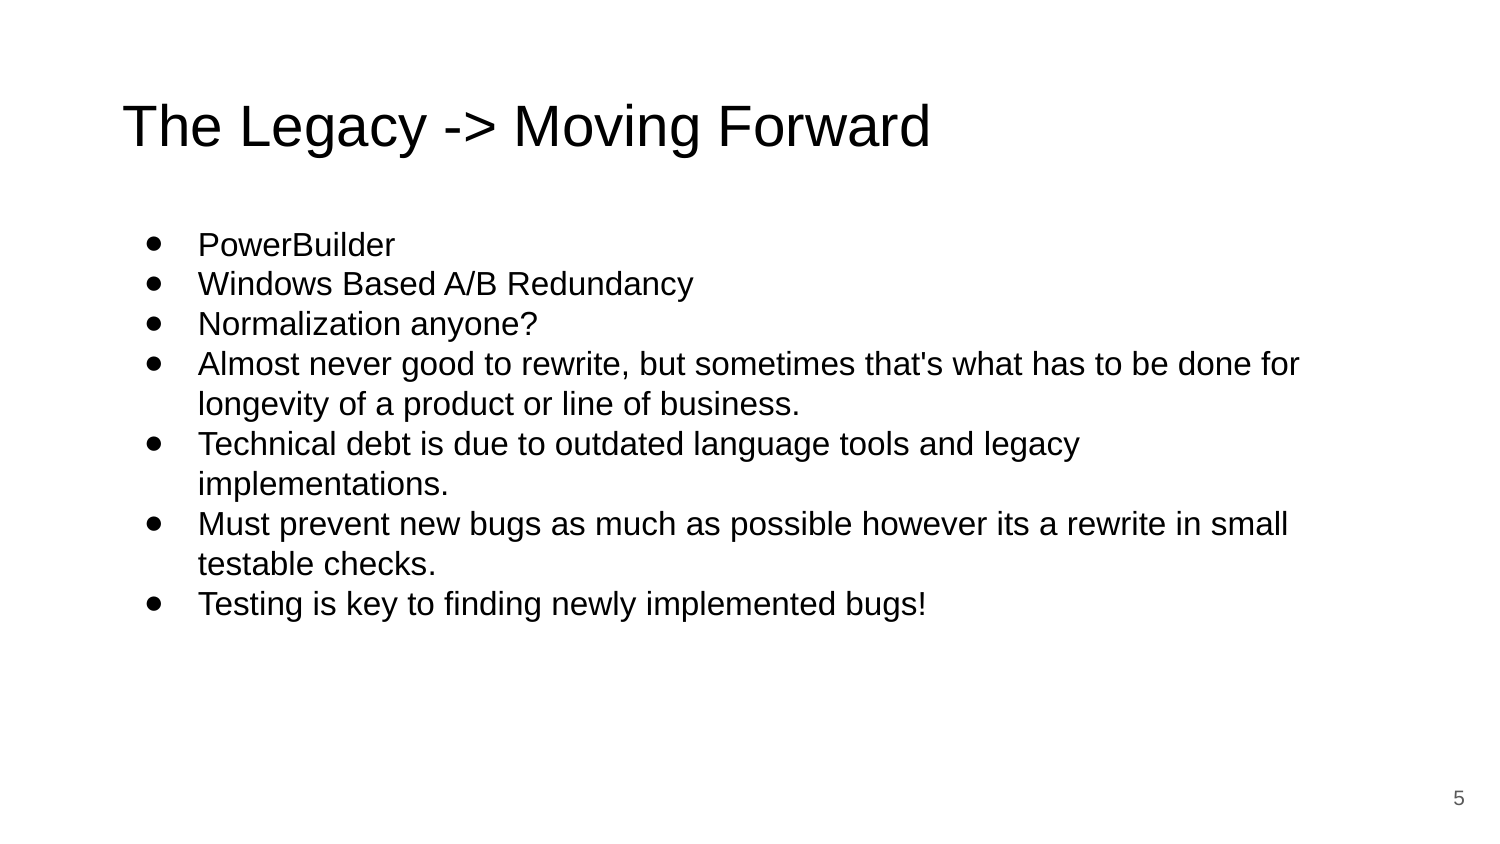

# The Legacy -> Moving Forward
PowerBuilder
Windows Based A/B Redundancy
Normalization anyone?
Almost never good to rewrite, but sometimes that's what has to be done for longevity of a product or line of business.
Technical debt is due to outdated language tools and legacy implementations.
Must prevent new bugs as much as possible however its a rewrite in small testable checks.
Testing is key to finding newly implemented bugs!